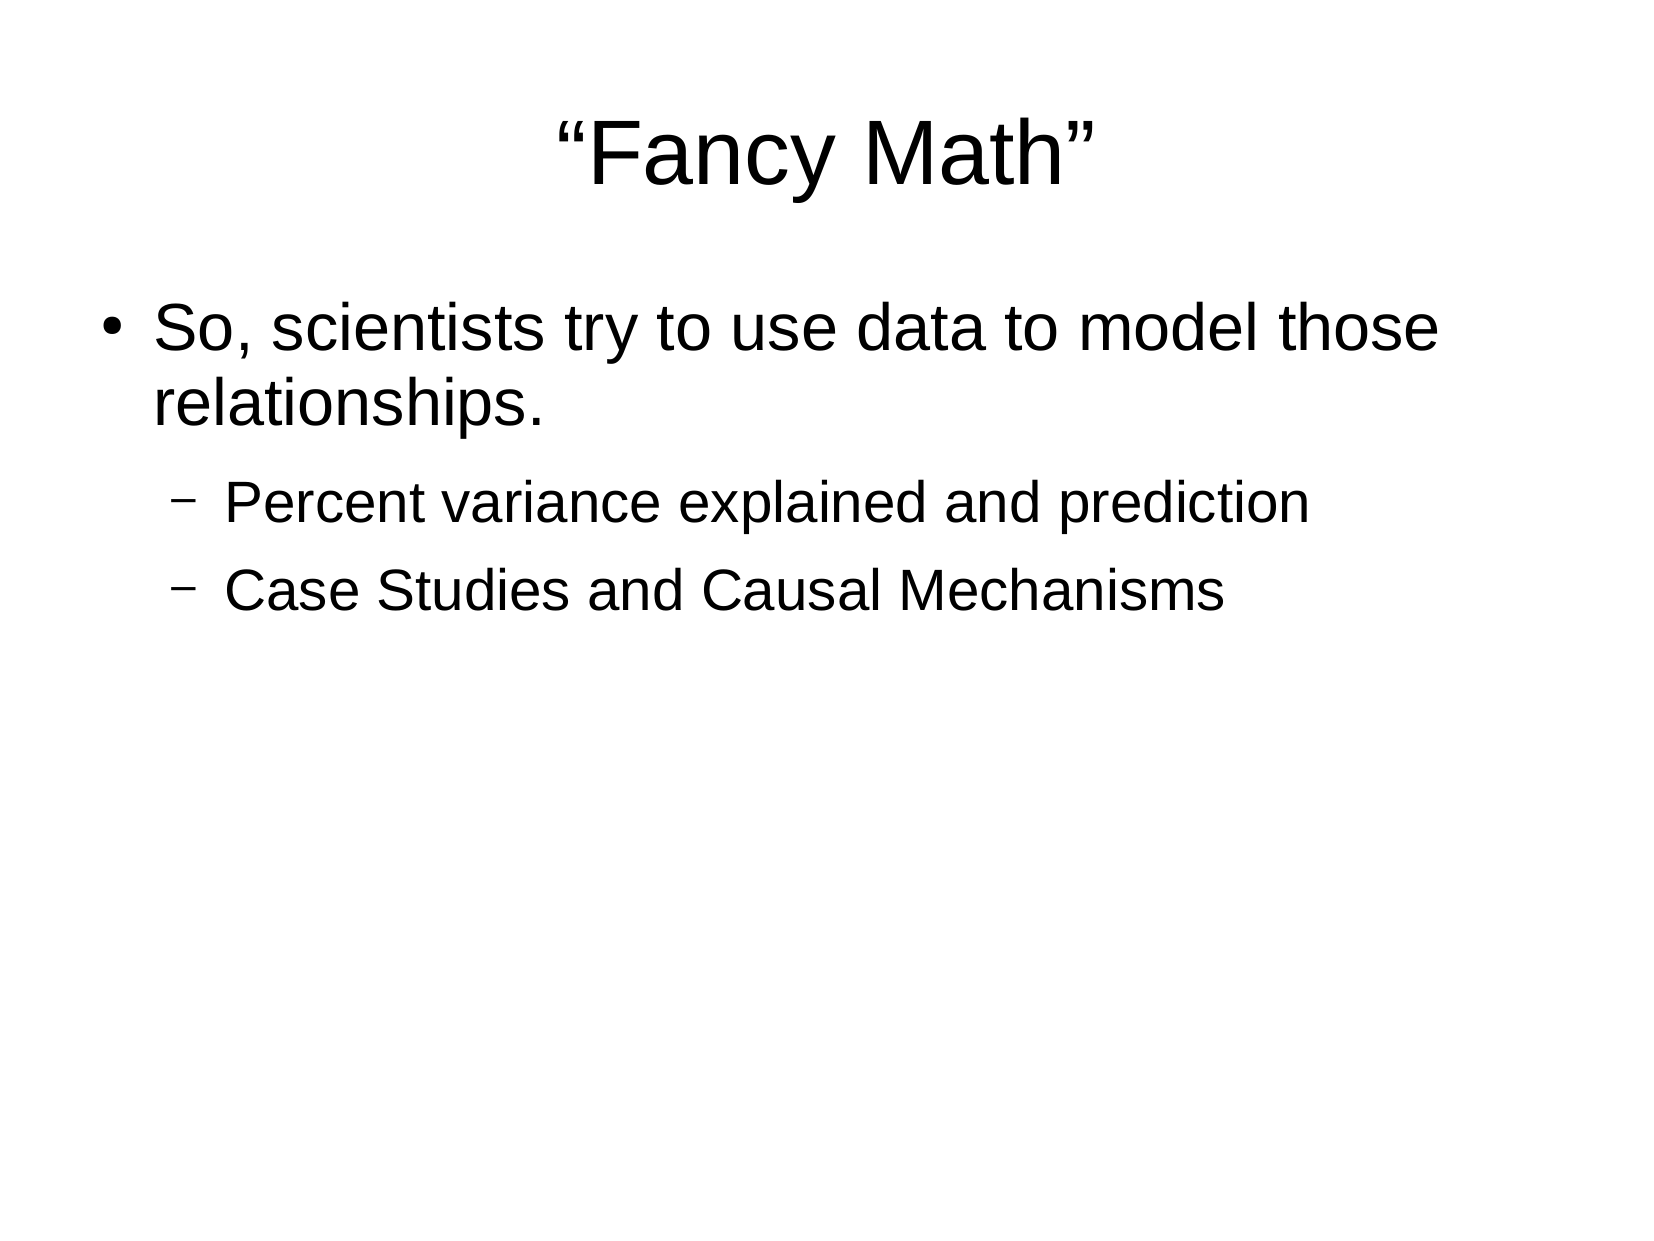

# “Fancy Math”
So, scientists try to use data to model those relationships.
Percent variance explained and prediction
Case Studies and Causal Mechanisms